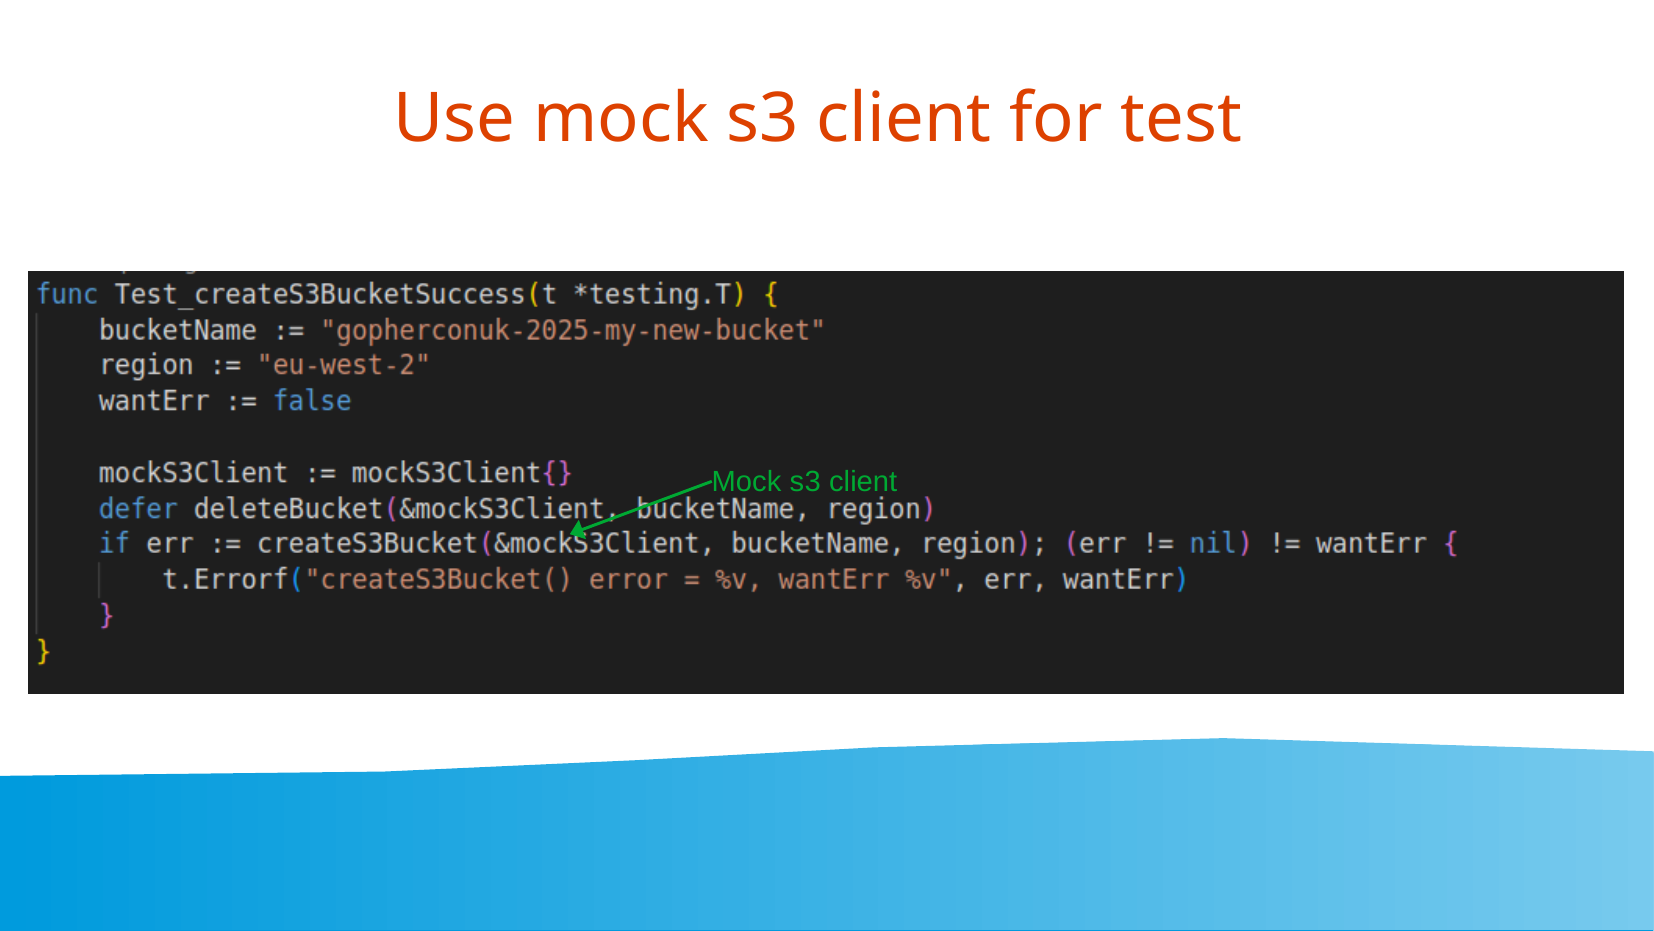

# Use mock s3 client for test
Mock s3 client